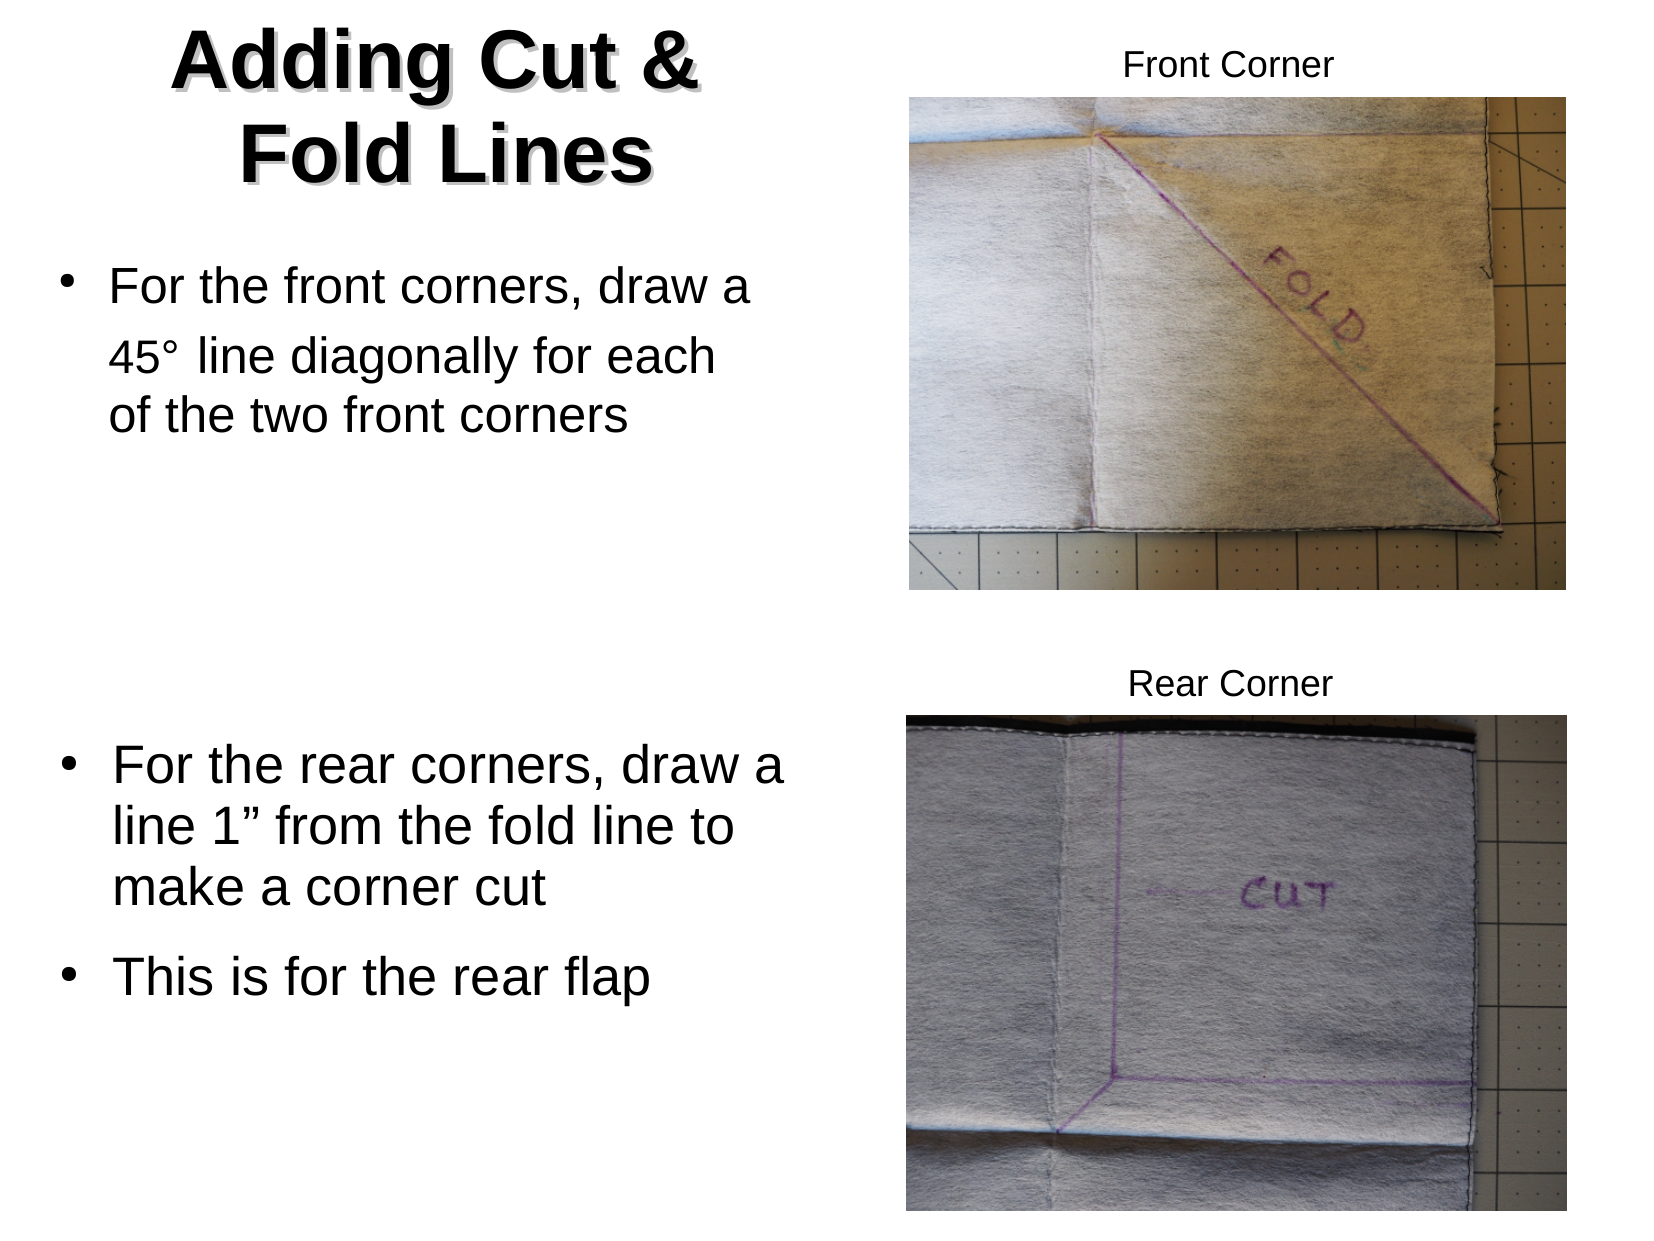

# Adding Cut & Fold Lines
Front Corner
For the front corners, draw a 45° line diagonally for each of the two front corners
Rear Corner
For the rear corners, draw a line 1” from the fold line to make a corner cut
This is for the rear flap